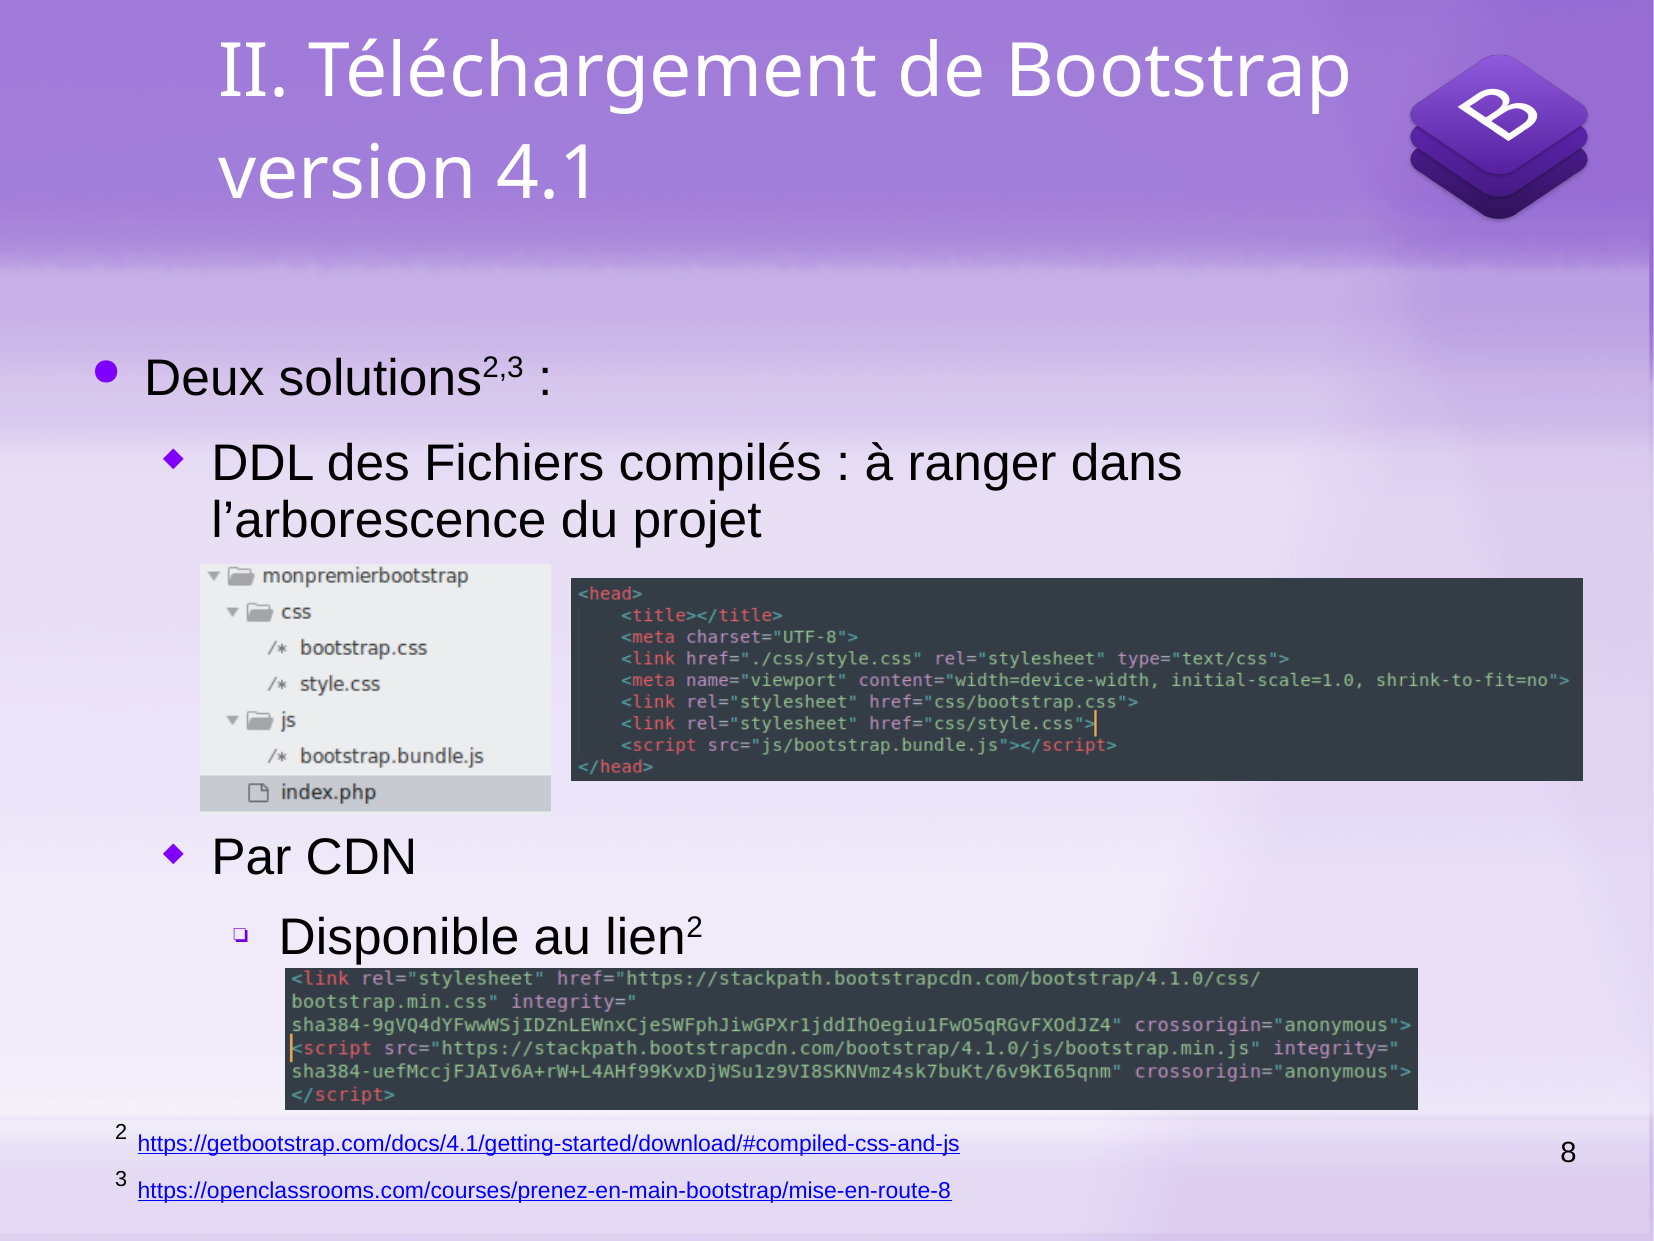

# II. Téléchargement de Bootstrap version 4.1
Deux solutions2,3 :
DDL des Fichiers compilés : à ranger dans l’arborescence du projet
Par CDN
Disponible au lien2
2 https://getbootstrap.com/docs/4.1/getting-started/download/#compiled-css-and-js
8
3 https://openclassrooms.com/courses/prenez-en-main-bootstrap/mise-en-route-8